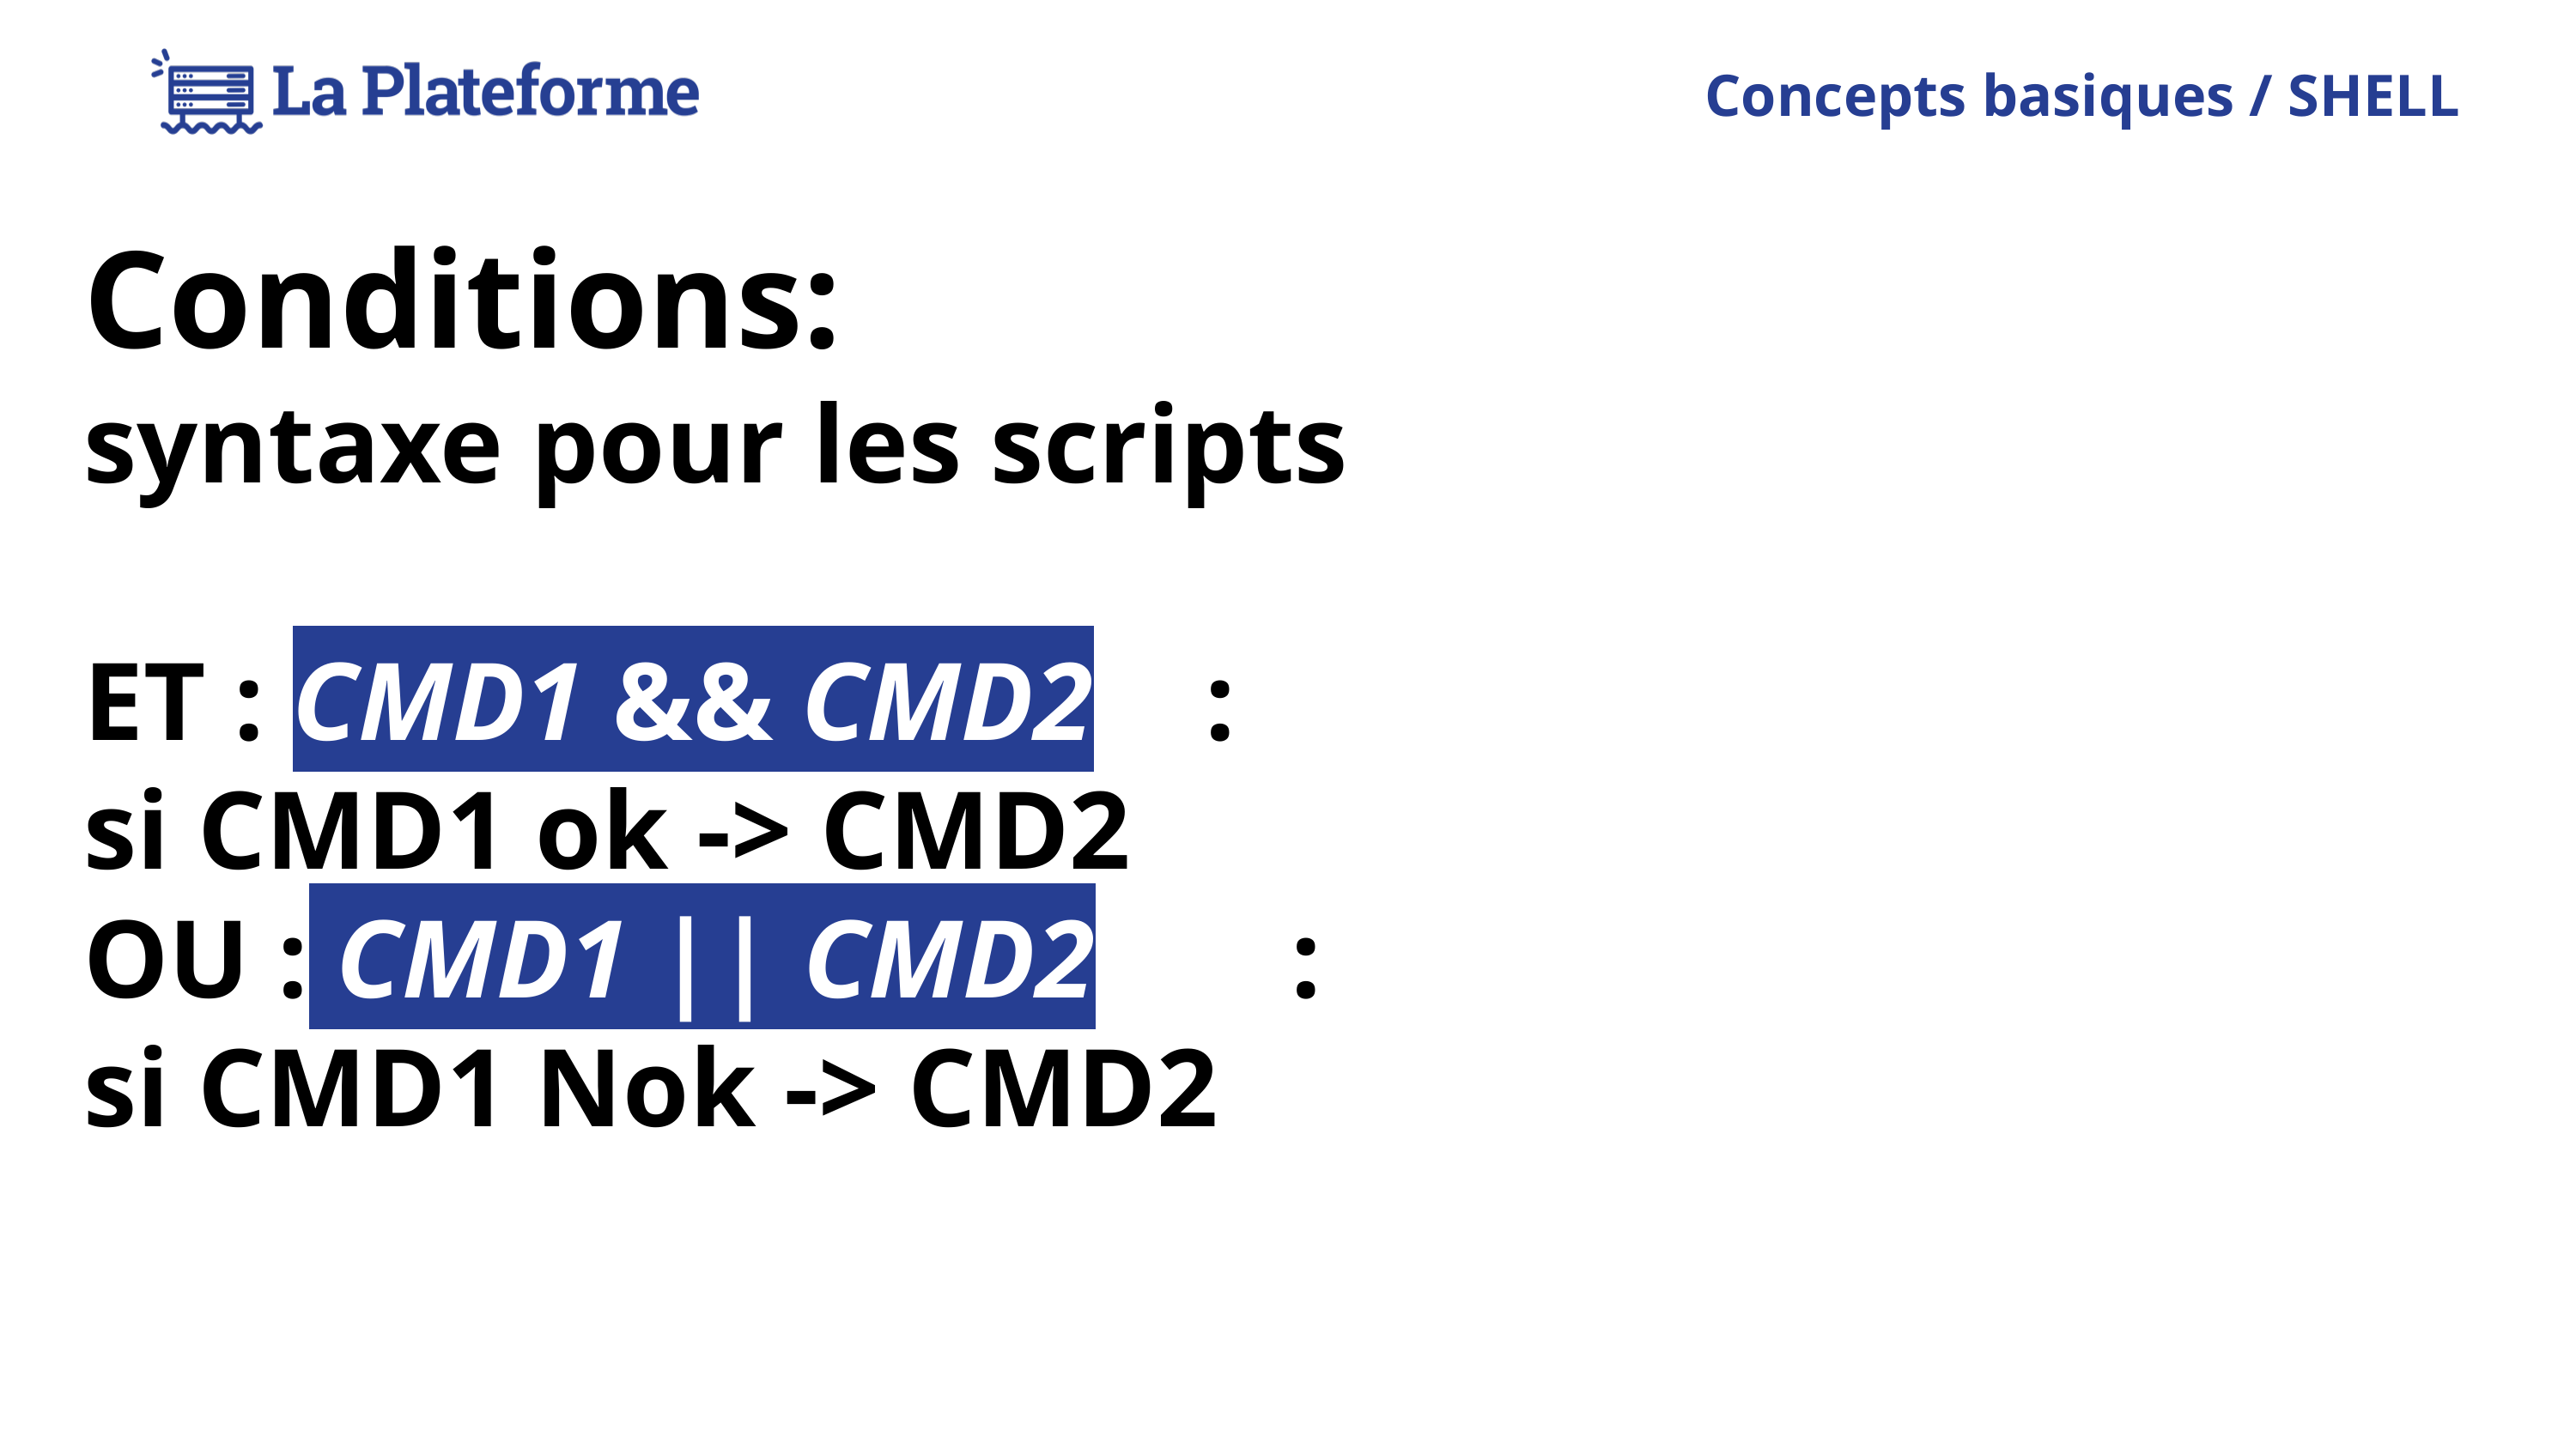

Concepts basiques / SHELL
Conditions:
syntaxe pour les scripts
ET : CMD1 && CMD2 :
si CMD1 ok -> CMD2
OU : CMD1 || CMD2 :
si CMD1 Nok -> CMD2